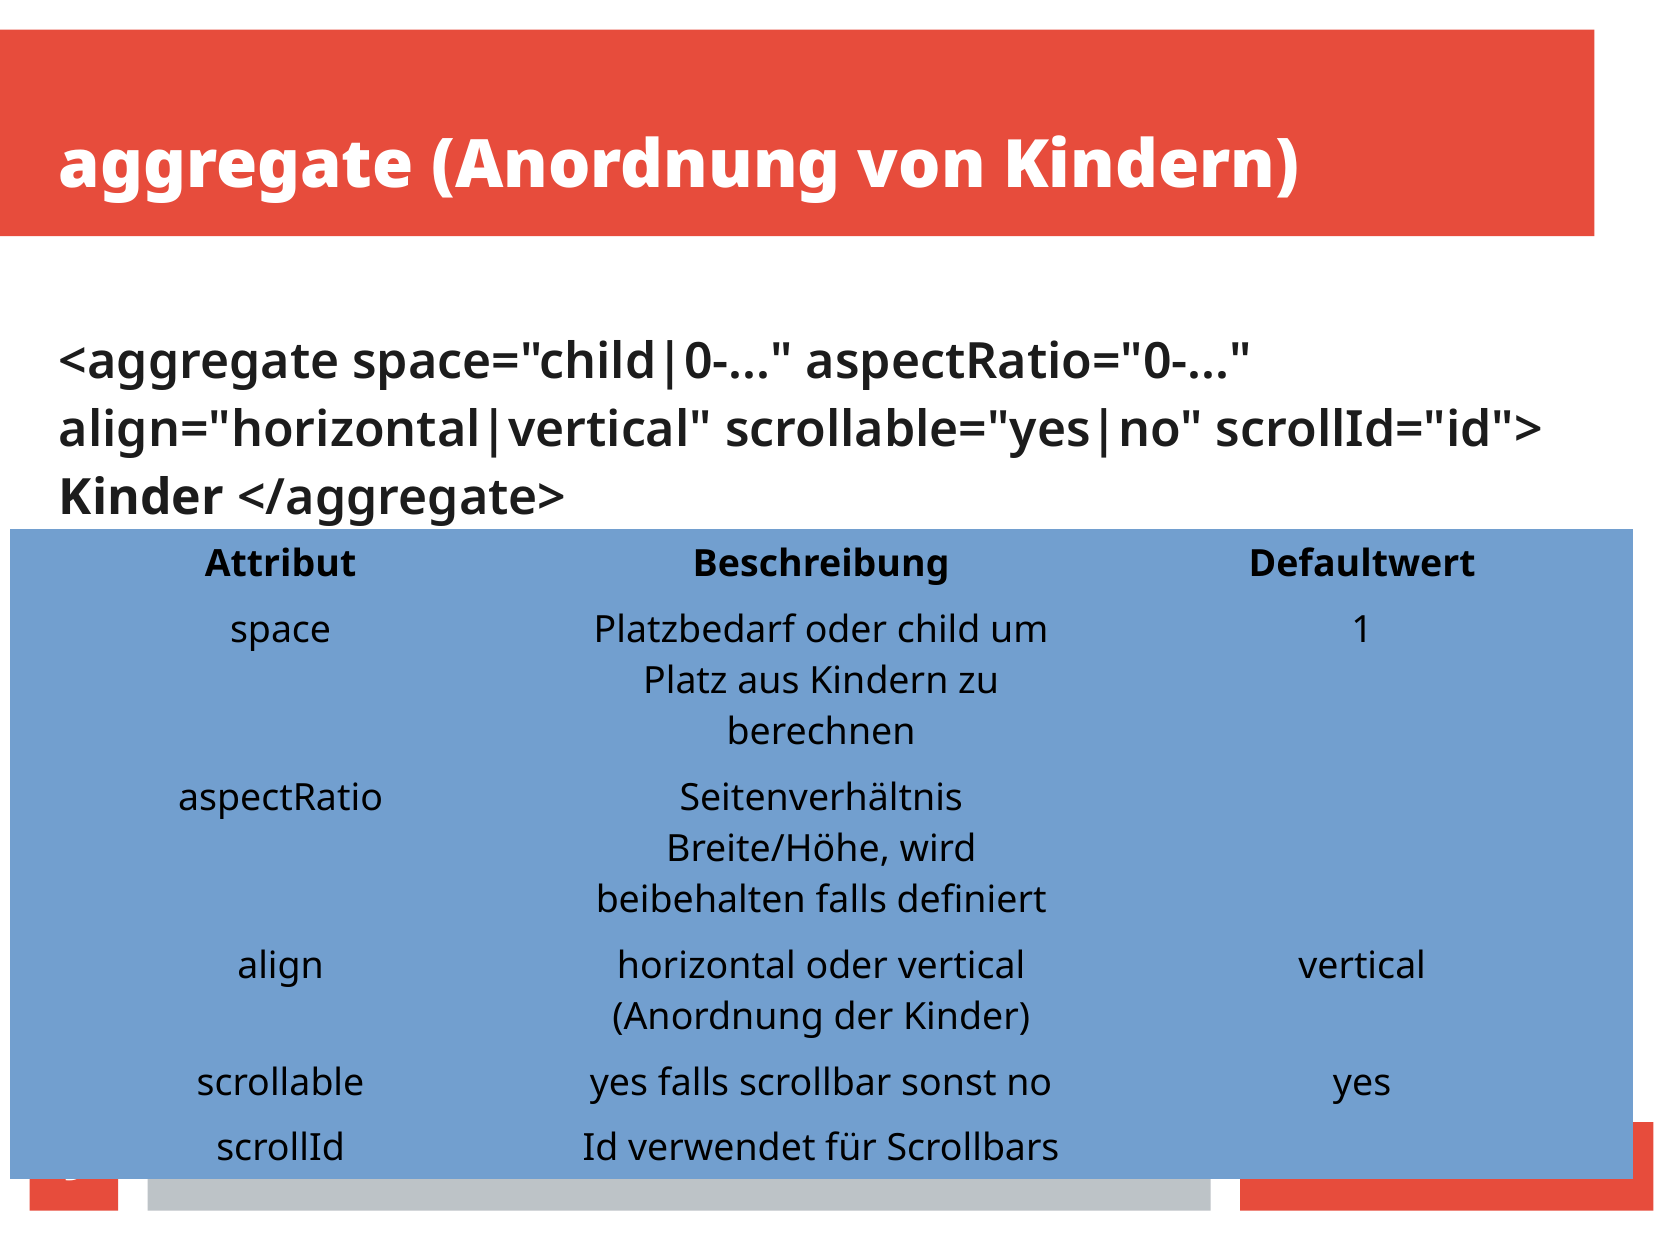

# aggregate (Anordnung von Kindern)
<aggregate space="child|0-..." aspectRatio="0-..." align="horizontal|vertical" scrollable="yes|no" scrollId="id"> Kinder </aggregate>
| Attribut | Beschreibung | Defaultwert |
| --- | --- | --- |
| space | Platzbedarf oder child um Platz aus Kindern zu berechnen | 1 |
| aspectRatio | Seitenverhältnis Breite/Höhe, wird beibehalten falls definiert | |
| align | horizontal oder vertical (Anordnung der Kinder) | vertical |
| scrollable | yes falls scrollbar sonst no | yes |
| scrollId | Id verwendet für Scrollbars | |
9